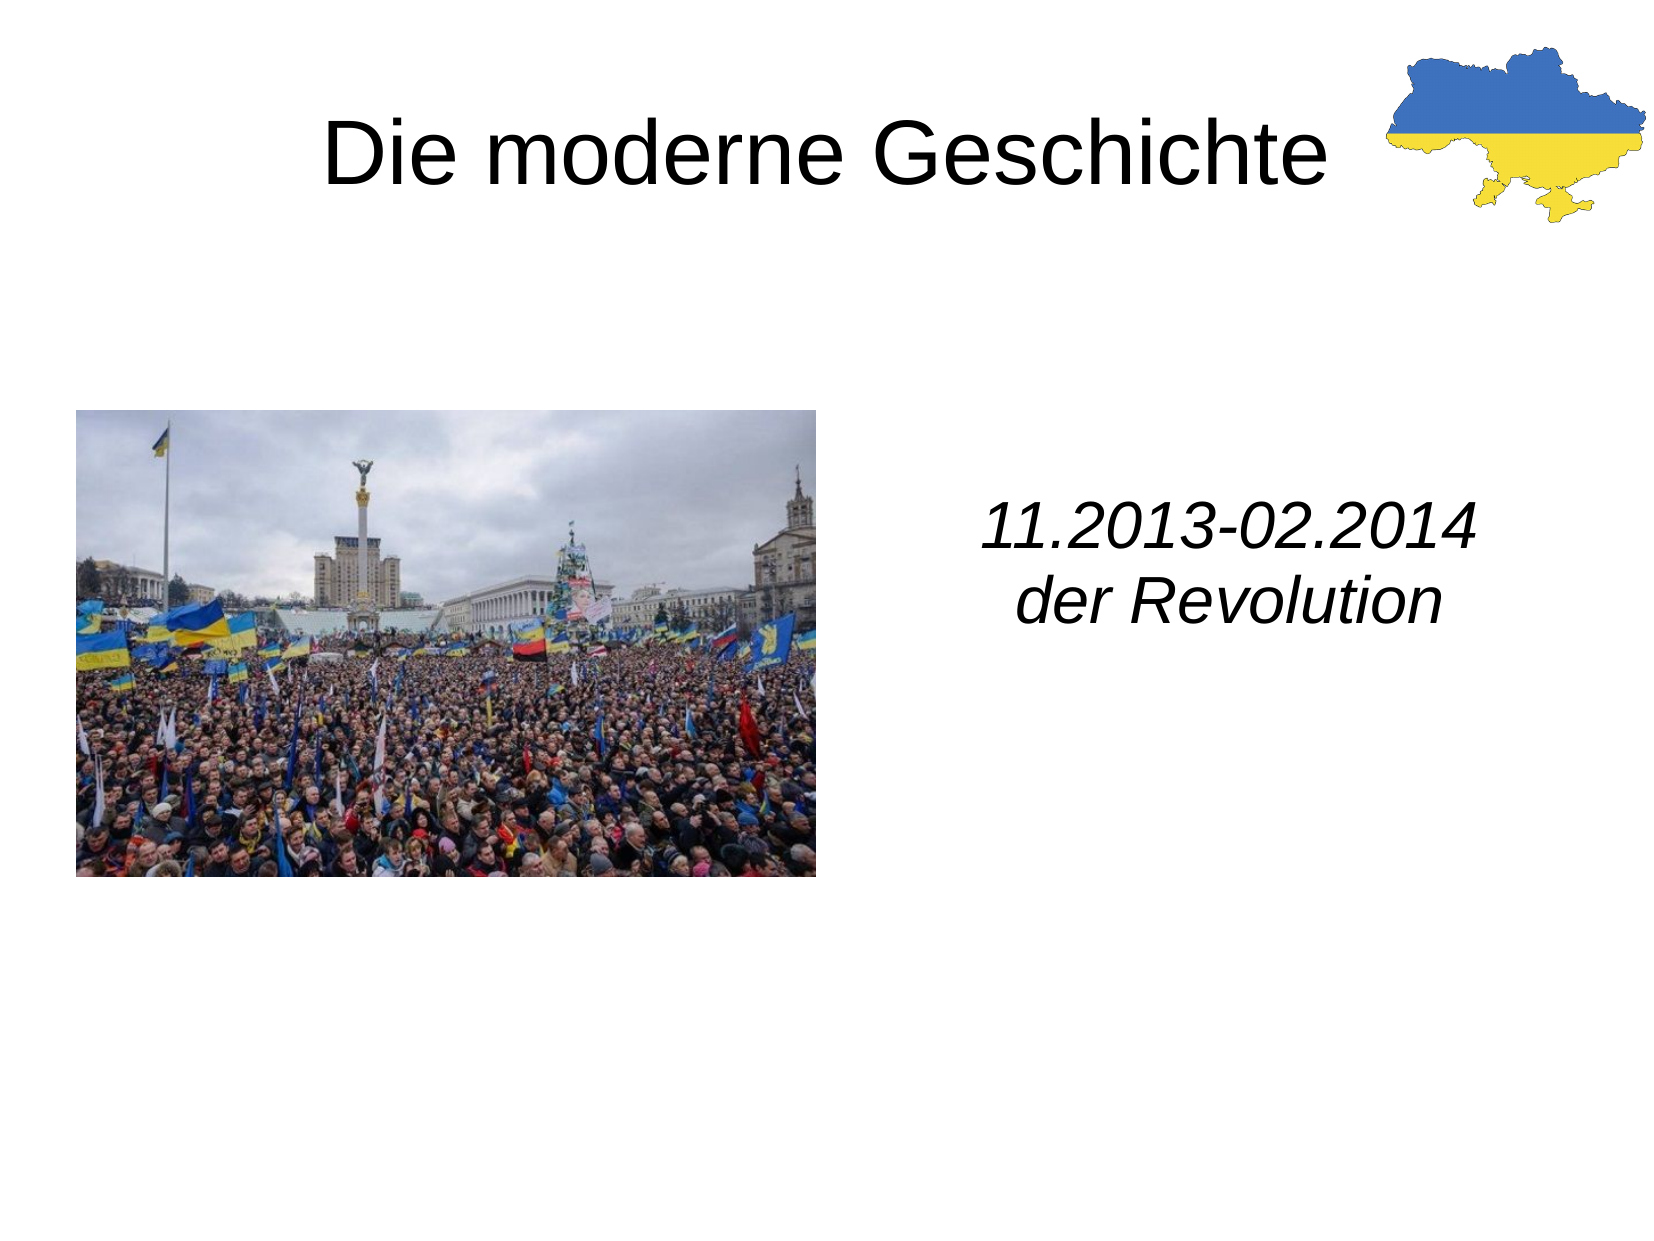

# Die moderne Geschichte
11.2013-02.2014
der Revolution